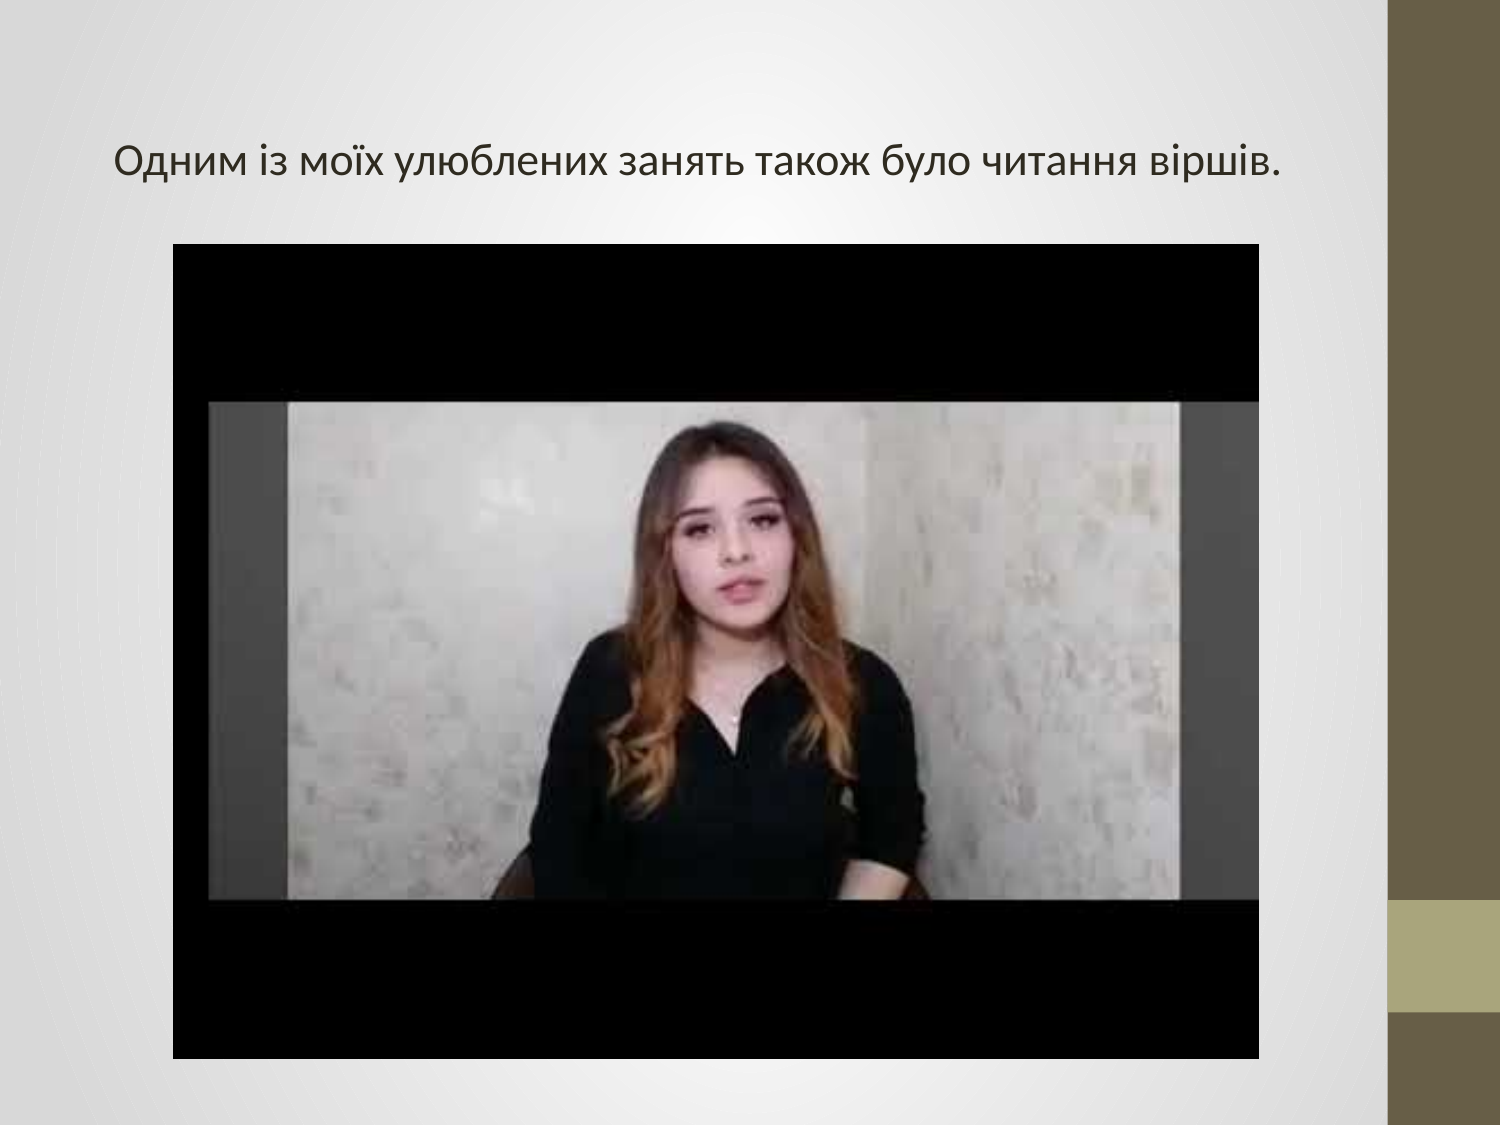

# Одним із моїх улюблених занять також було читання віршів.